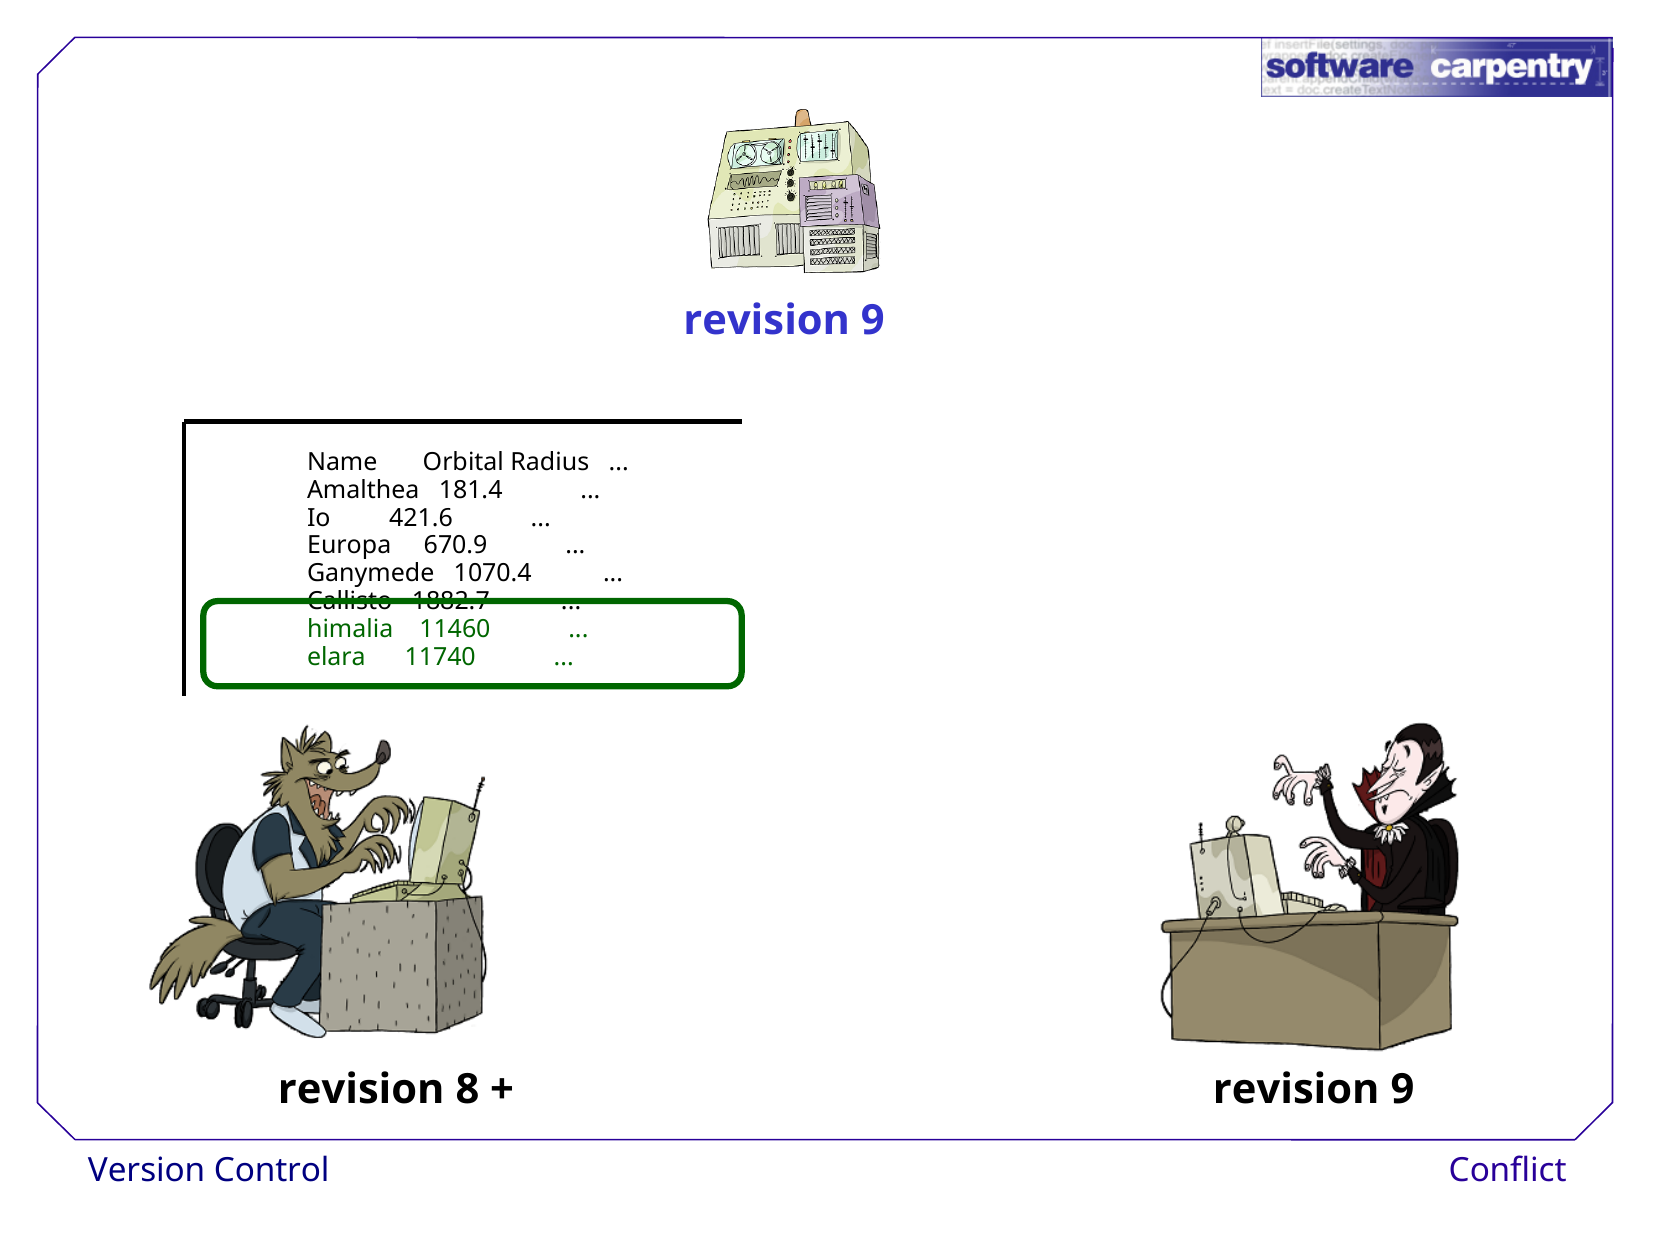

revision 9
Name Orbital Radius ...
Amalthea 181.4 ...
Io 421.6 ...
Europa 670.9 ...
Ganymede 1070.4 ...
Callisto 1882.7 ...
himalia 11460 ...
elara 11740 ...
revision 8 +
revision 9